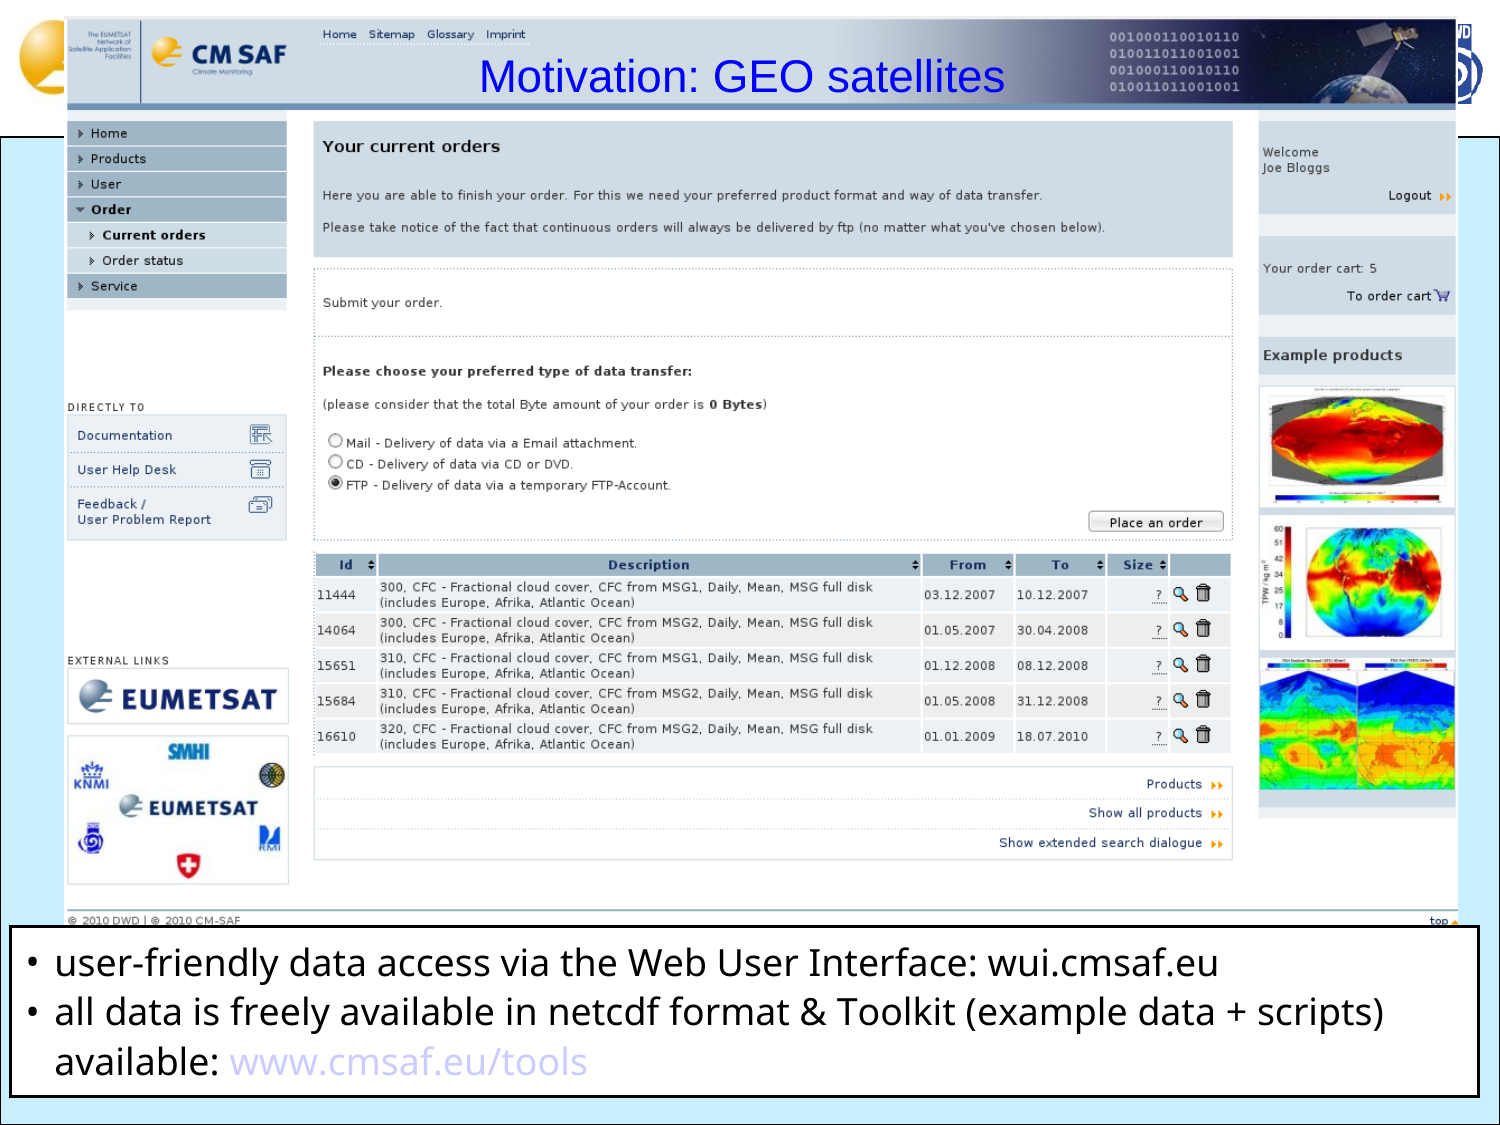

Motivation: GEO satellites
user-friendly data access via the Web User Interface: wui.cmsaf.eu
all data is freely available in netcdf format & Toolkit (example data + scripts) available: www.cmsaf.eu/tools